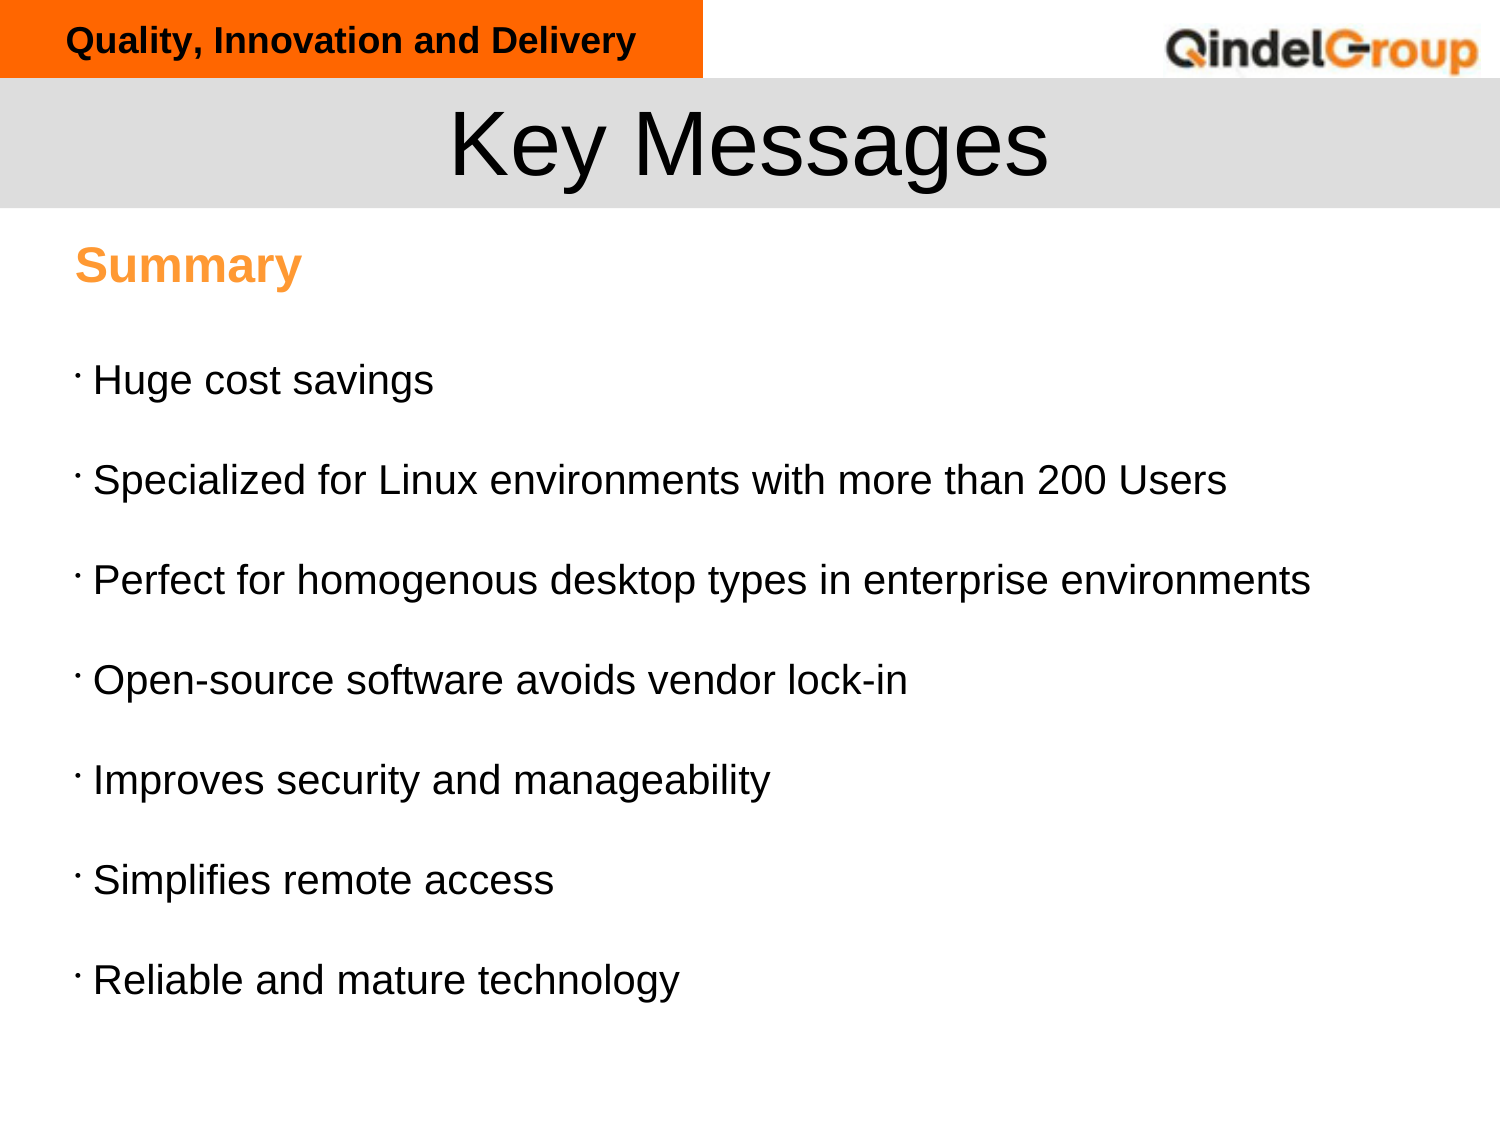

# Key Messages
Summary
 Huge cost savings
 Specialized for Linux environments with more than 200 Users
 Perfect for homogenous desktop types in enterprise environments
 Open-source software avoids vendor lock-in
 Improves security and manageability
 Simplifies remote access
 Reliable and mature technology